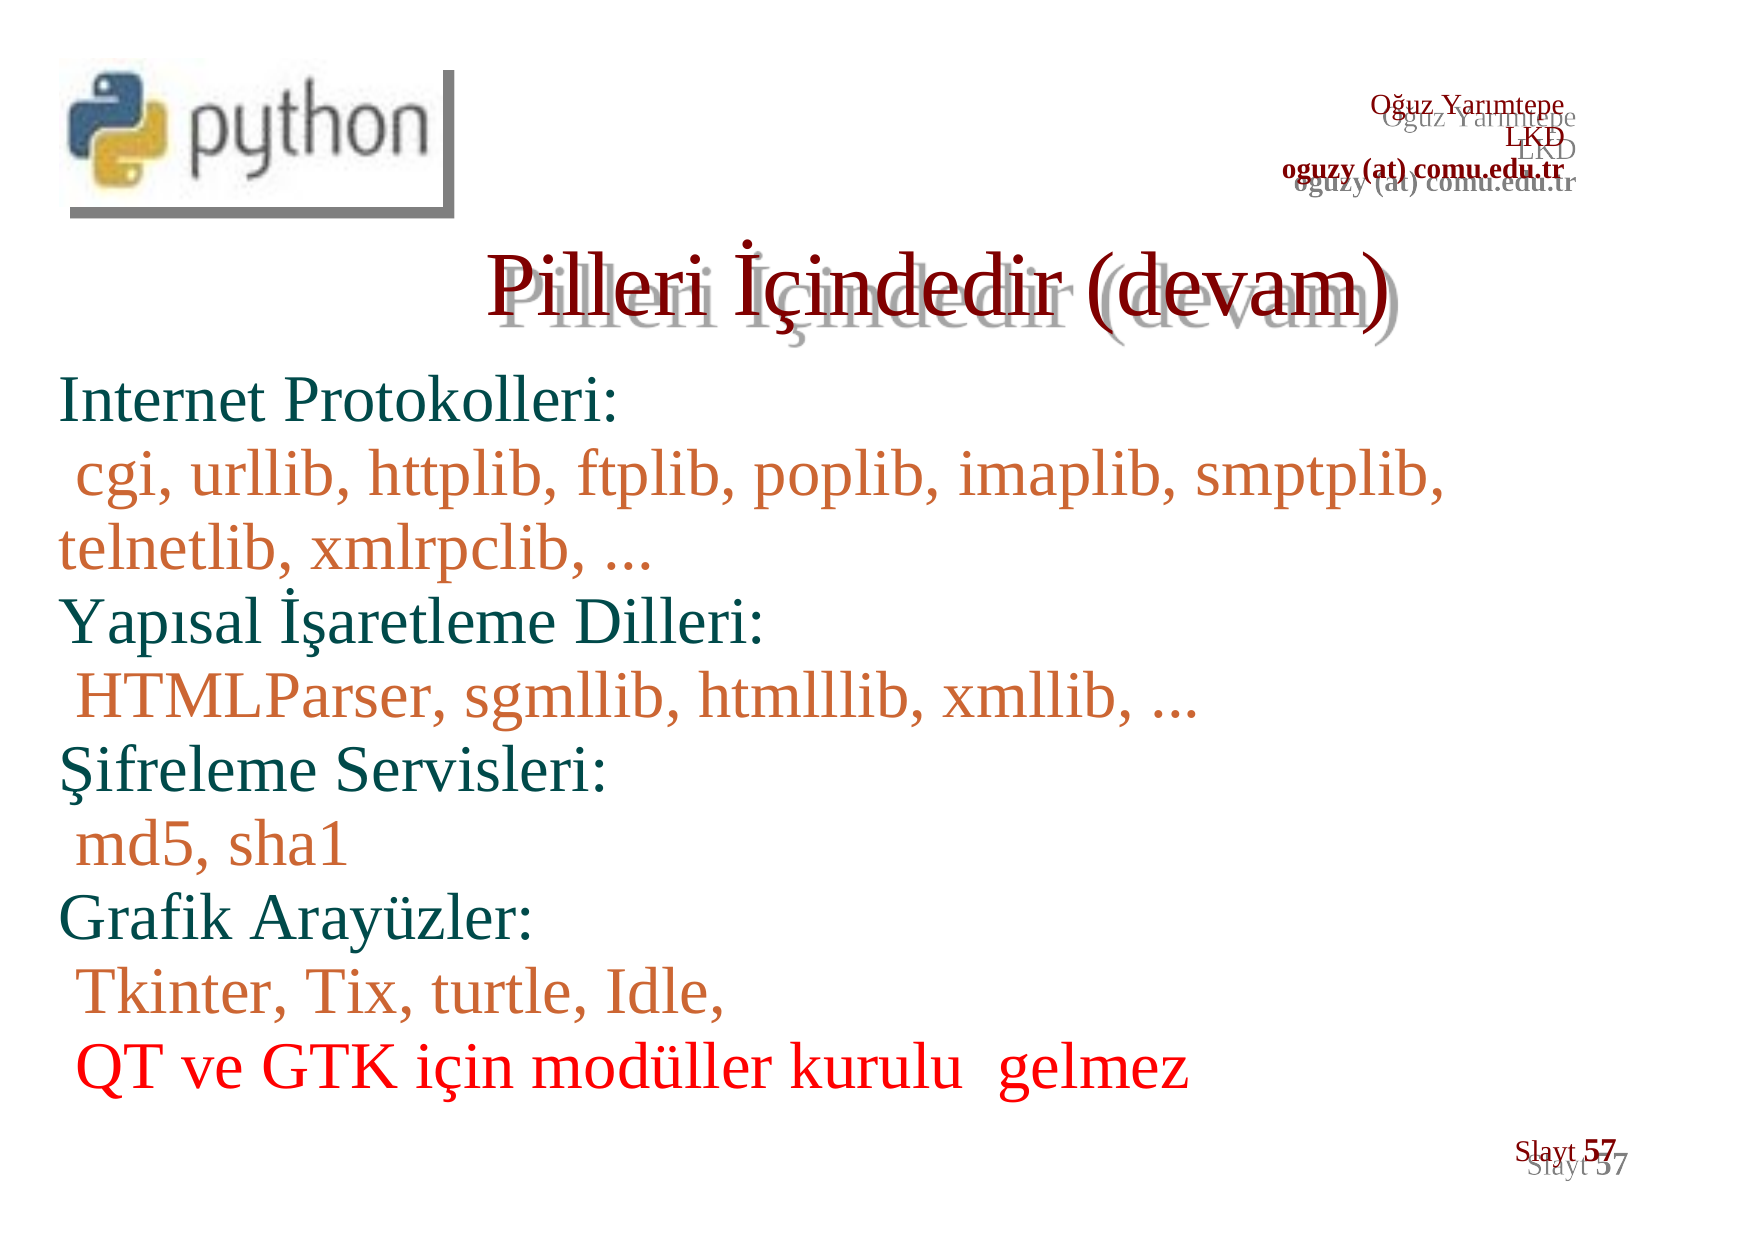

# Pilleri İçindedir (devam)
Internet Protokolleri:
 cgi, urllib, httplib, ftplib, poplib, imaplib, smptplib, telnetlib, xmlrpclib, ...
Yapısal İşaretleme Dilleri:
 HTMLParser, sgmllib, htmlllib, xmllib, ...
Şifreleme Servisleri:
 md5, sha1
Grafik Arayüzler:
 Tkinter, Tix, turtle, Idle,
 QT ve GTK için modüller kurulu gelmez